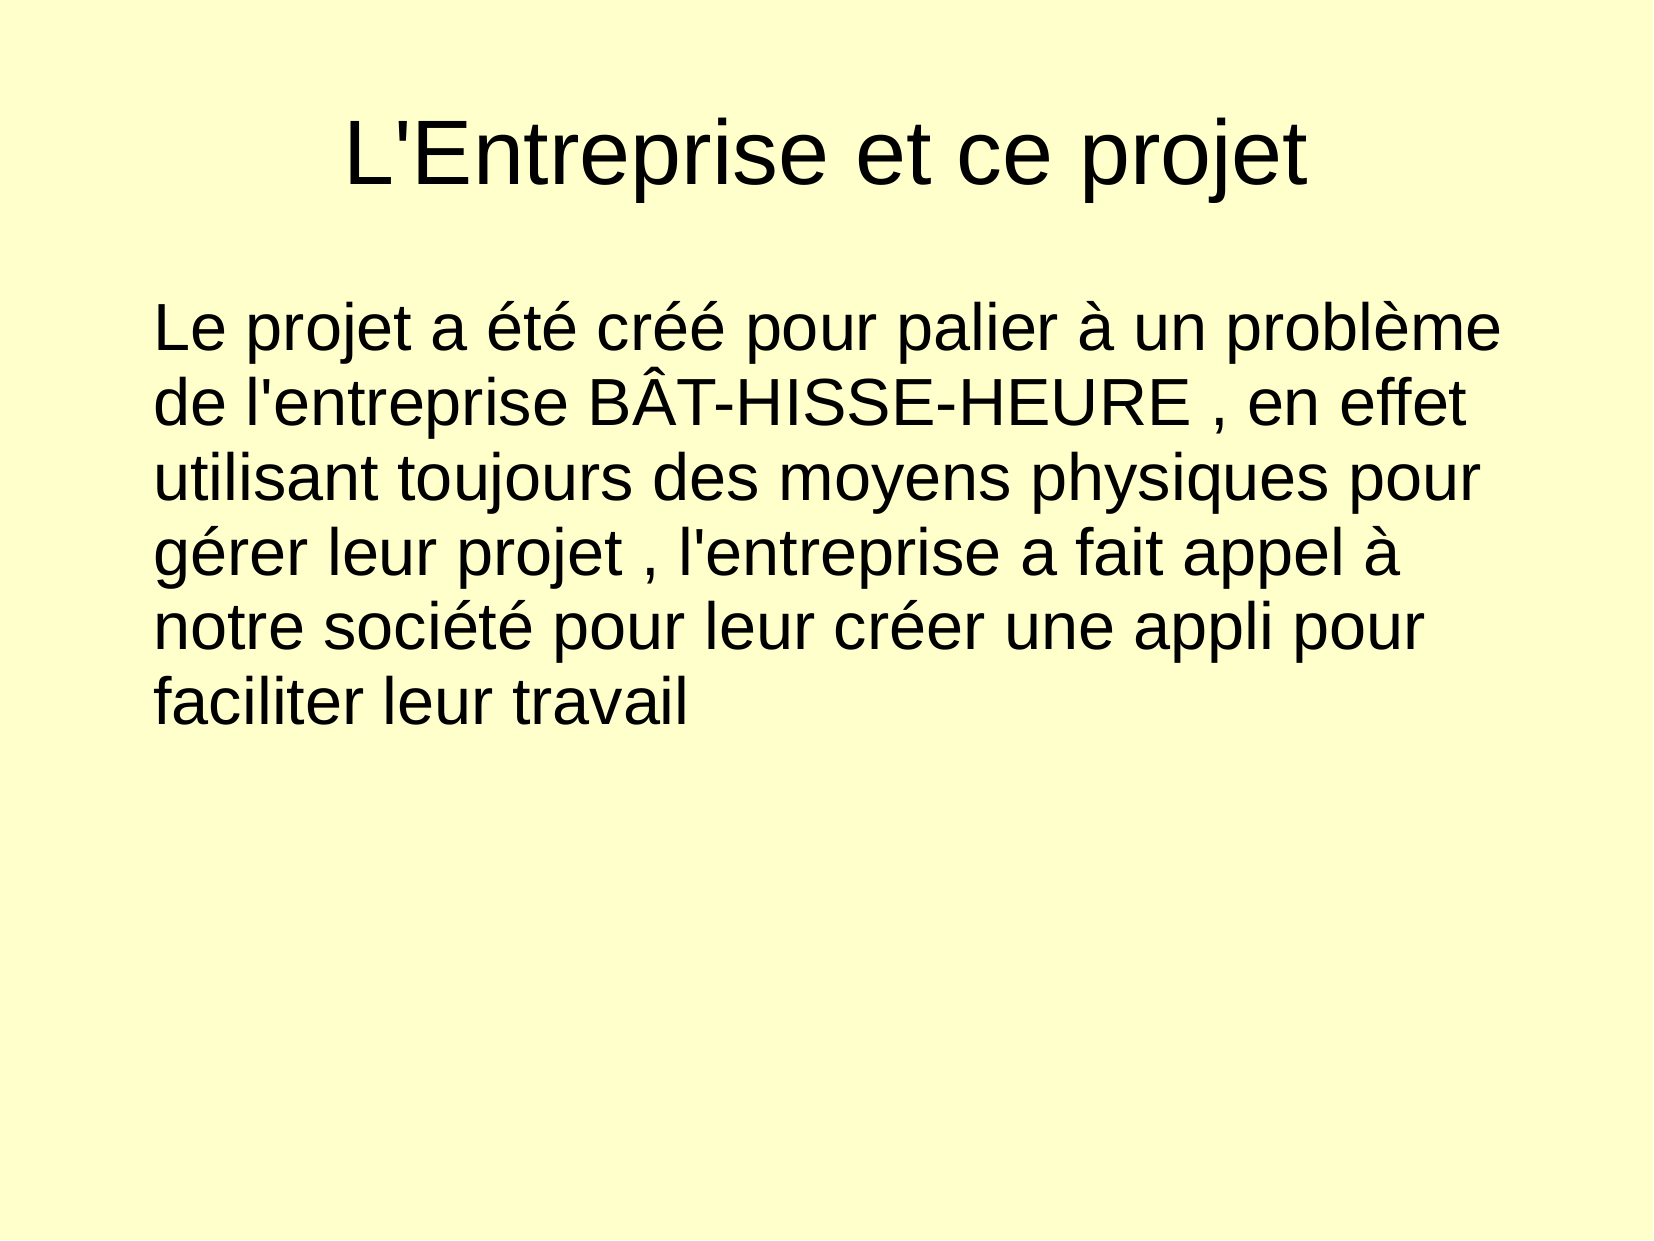

# L'Entreprise et ce projet
Le projet a été créé pour palier à un problème de l'entreprise BÂT-HISSE-HEURE , en effet utilisant toujours des moyens physiques pour gérer leur projet , l'entreprise a fait appel à notre société pour leur créer une appli pour faciliter leur travail